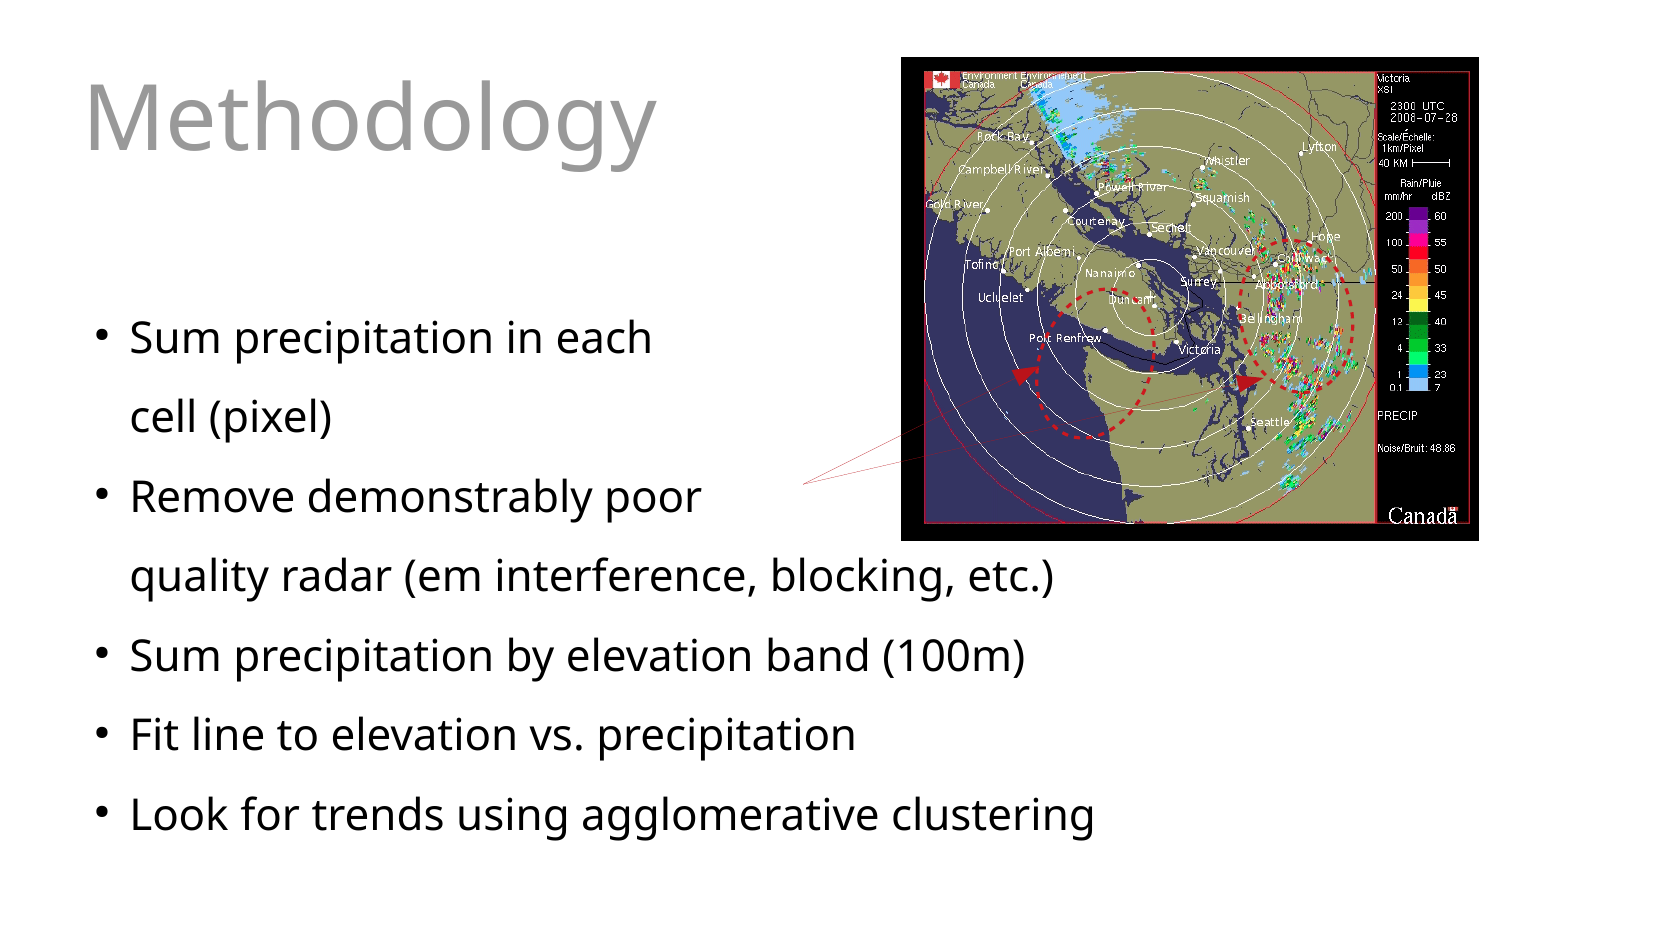

# Methodology
Sum precipitation in each
cell (pixel)
Remove demonstrably poor
quality radar (em interference, blocking, etc.)
Sum precipitation by elevation band (100m)
Fit line to elevation vs. precipitation
Look for trends using agglomerative clustering